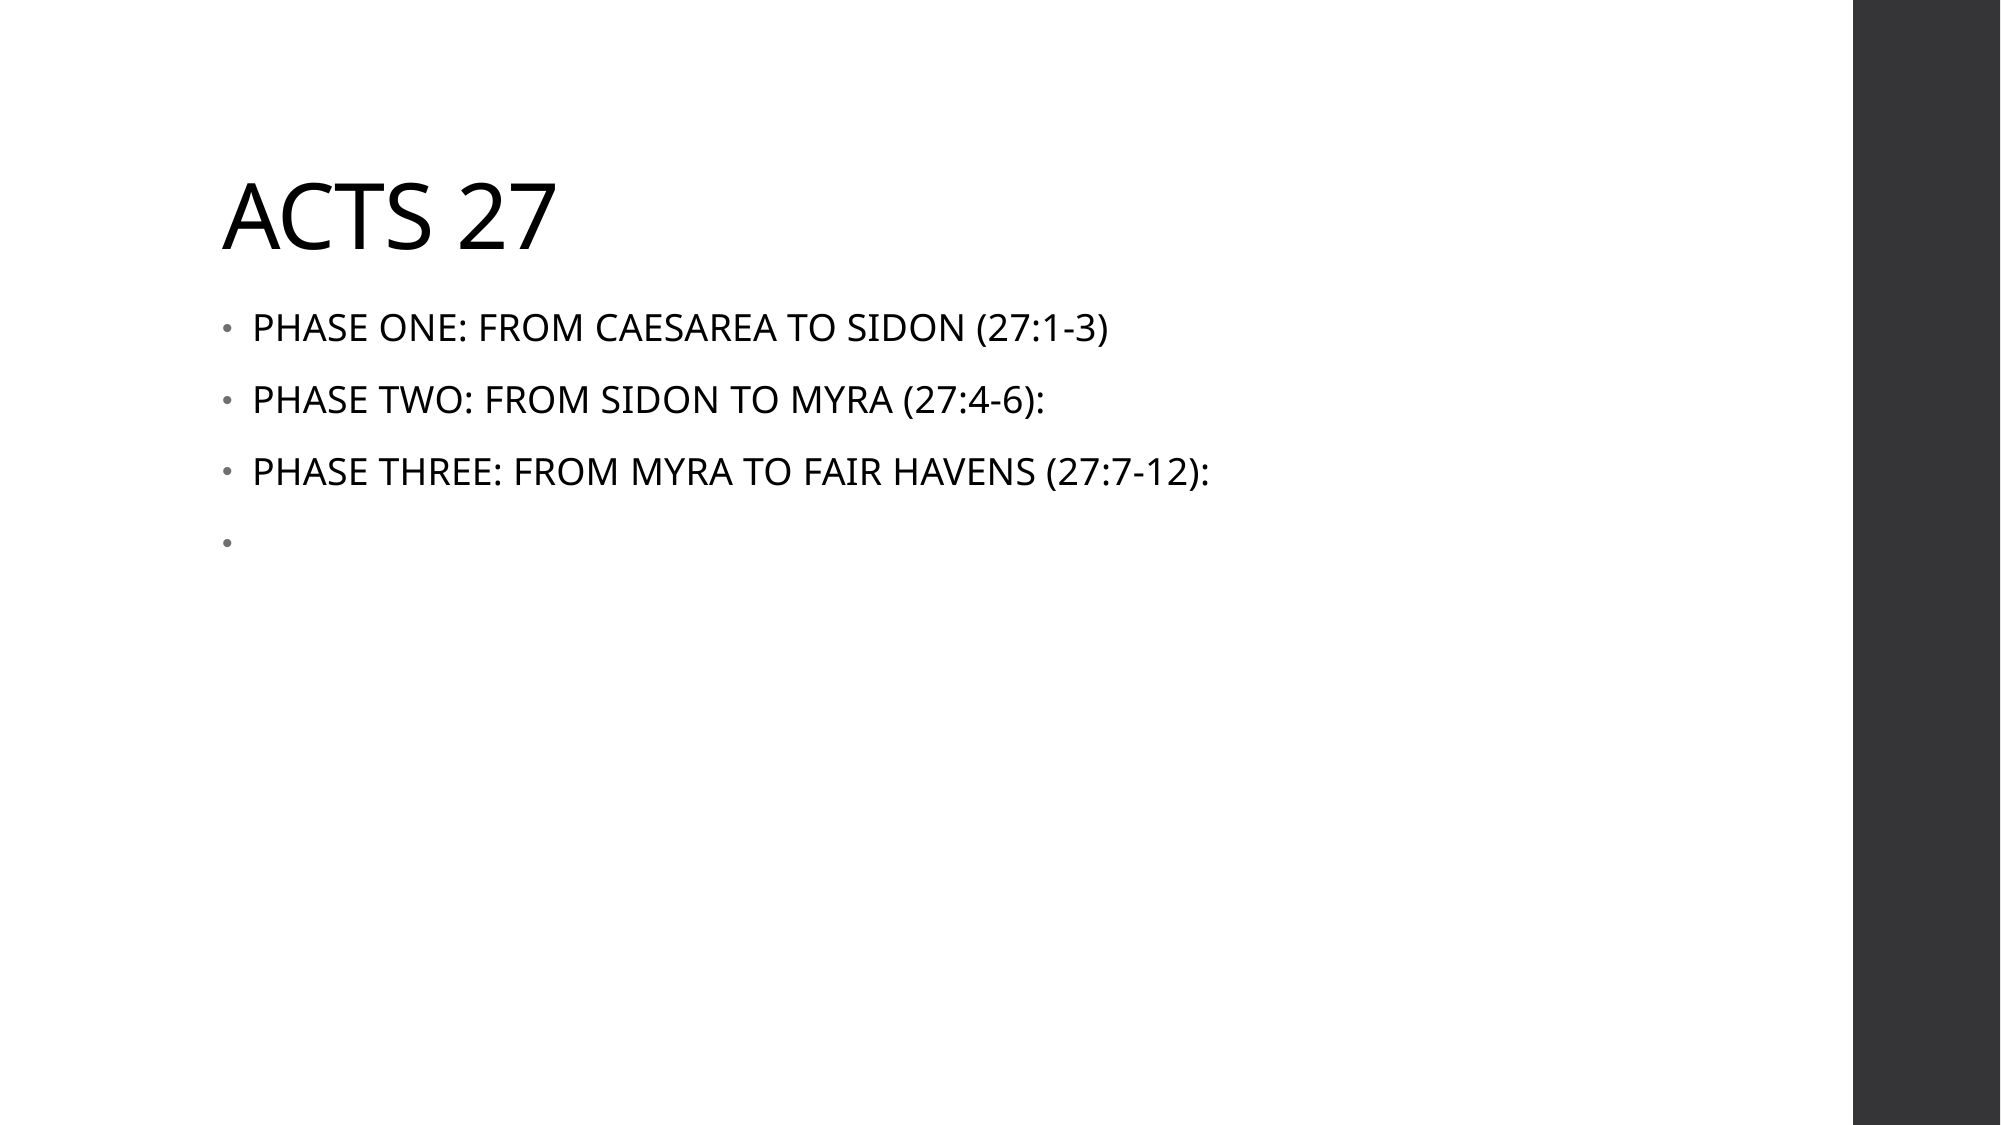

# ACTS 27
PHASE ONE: FROM CAESAREA TO SIDON (27:1-3)
PHASE TWO: FROM SIDON TO MYRA (27:4-6):
PHASE THREE: FROM MYRA TO FAIR HAVENS (27:7-12):